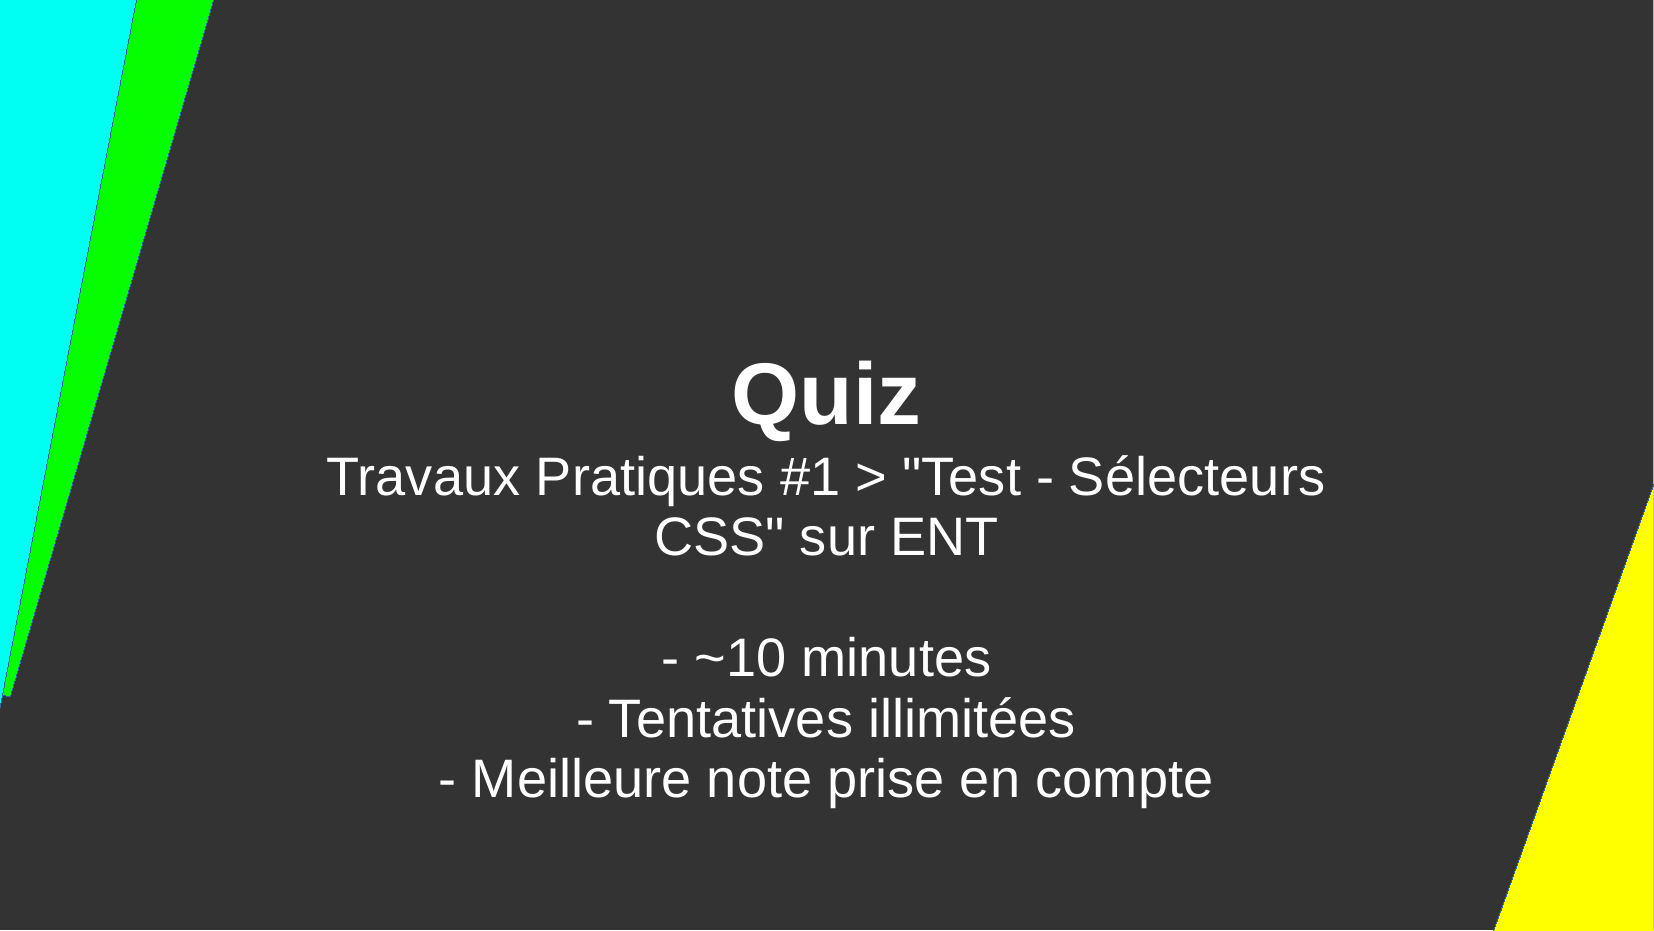

# Quiz
Travaux Pratiques #1 > "Test - Sélecteurs CSS" sur ENT
- ~10 minutes
- Tentatives illimitées
- Meilleure note prise en compte